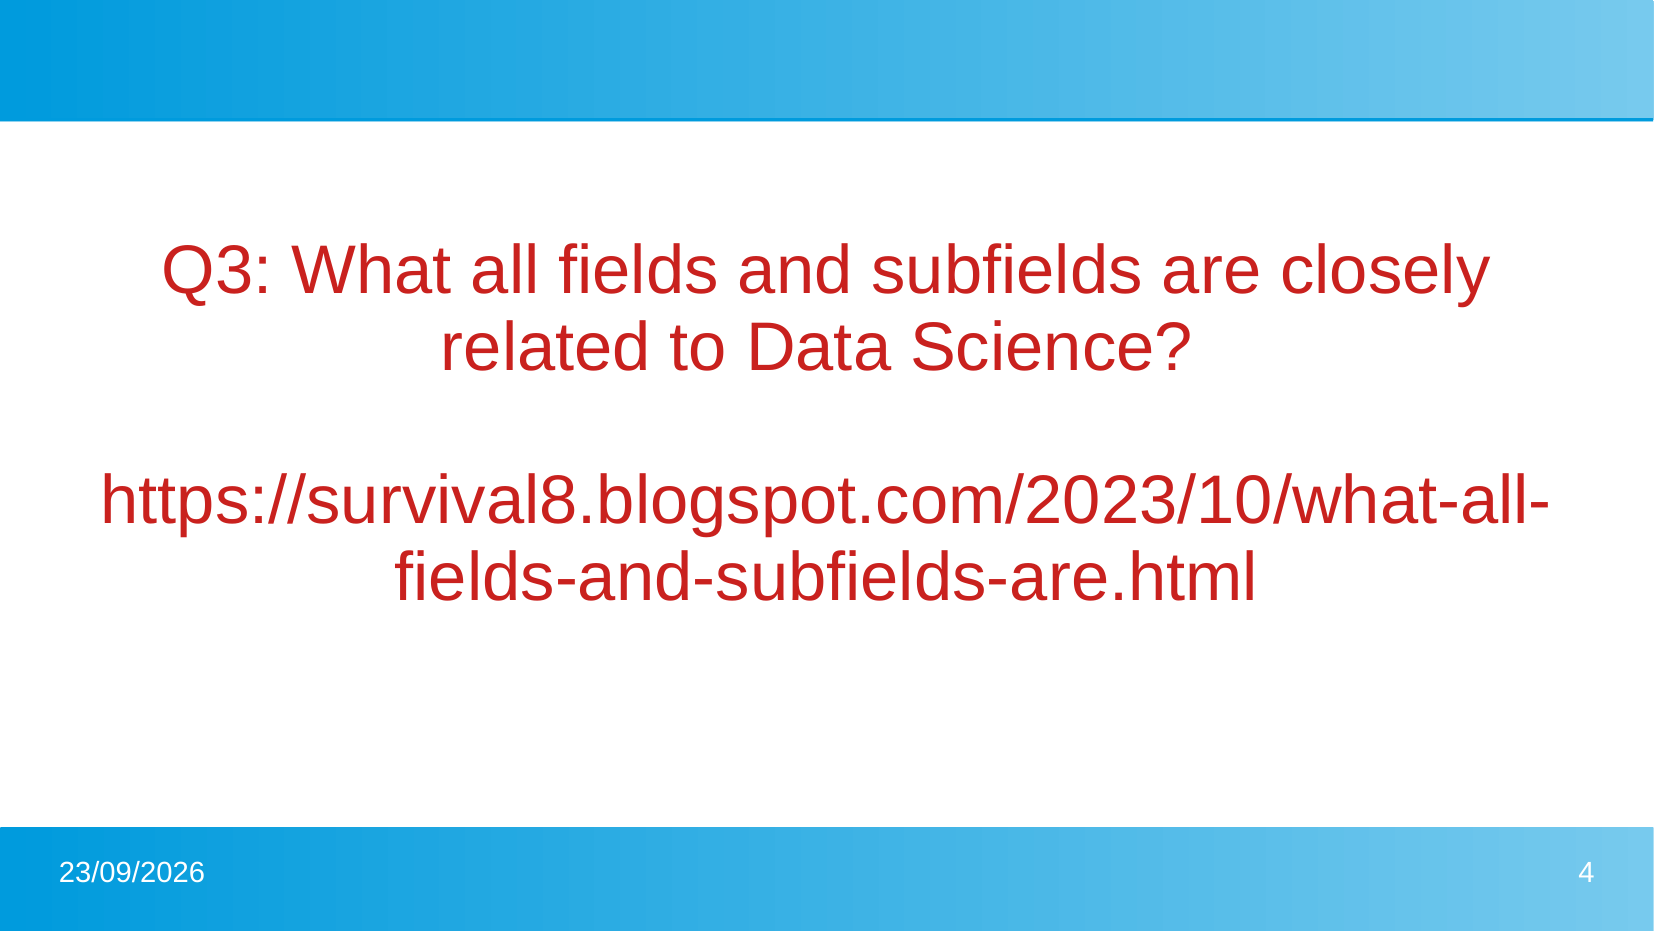

# Q3: What all fields and subfields are closely related to Data Science? https://survival8.blogspot.com/2023/10/what-all-fields-and-subfields-are.html
4